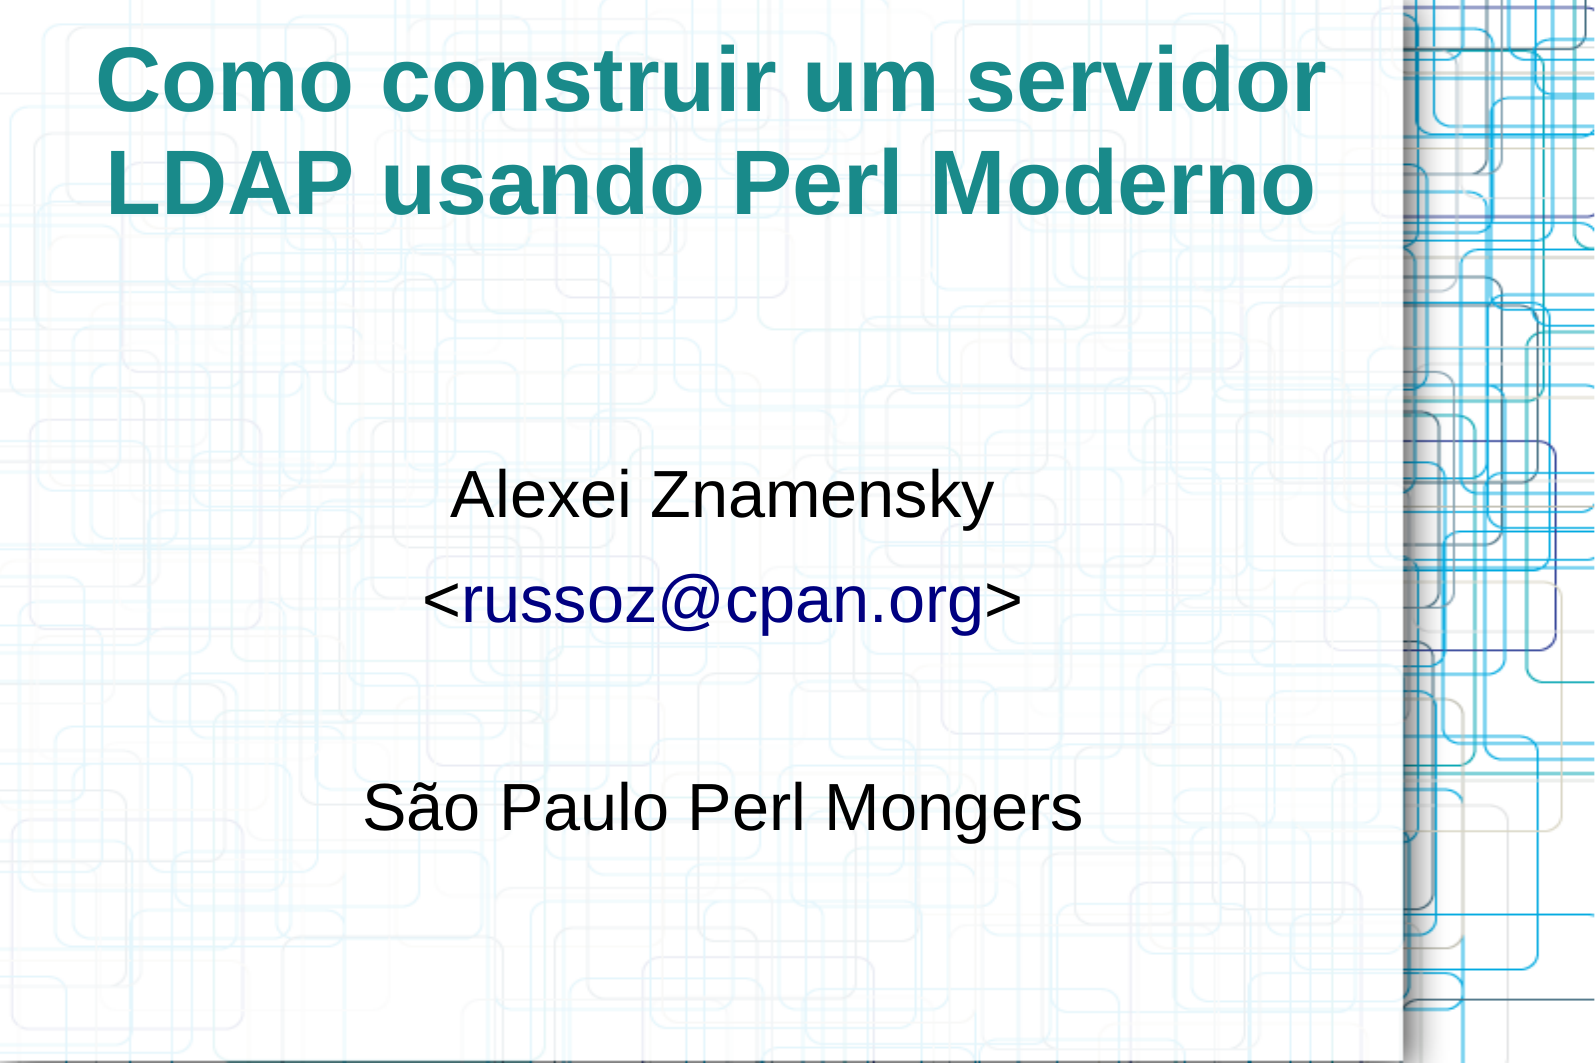

# Como construir um servidor LDAP usando Perl Moderno
Alexei Znamensky
<russoz@cpan.org>
São Paulo Perl Mongers